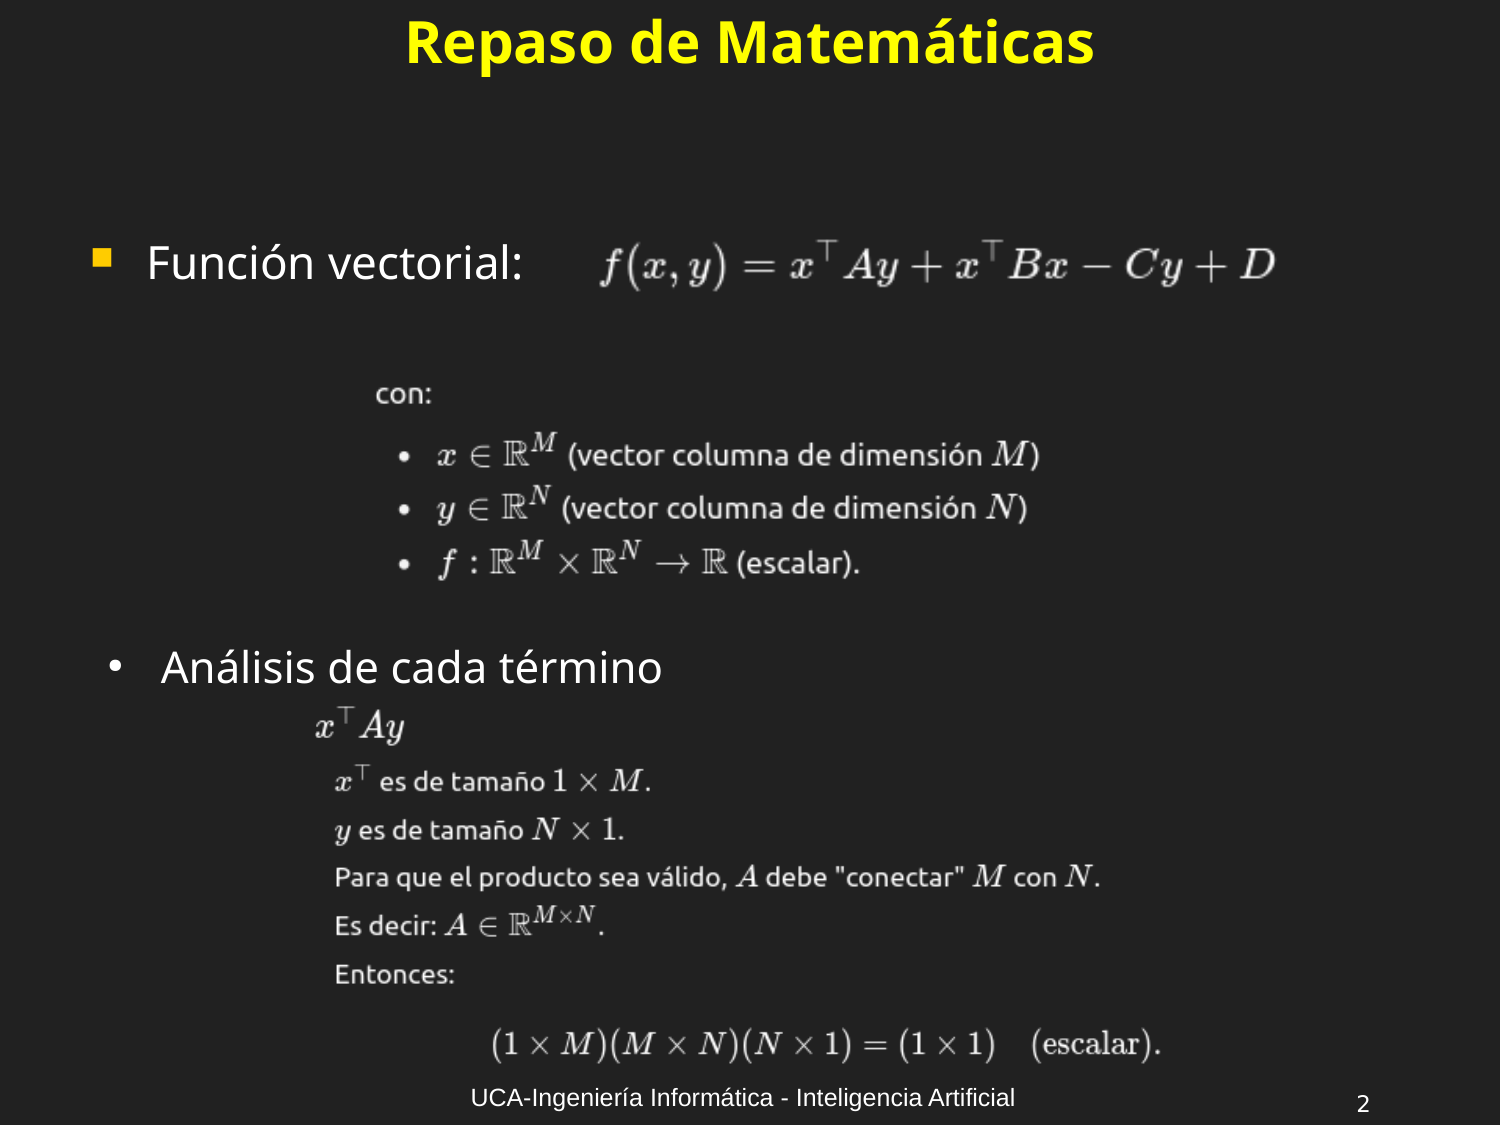

# Repaso de Matemáticas
Función vectorial:
Análisis de cada término